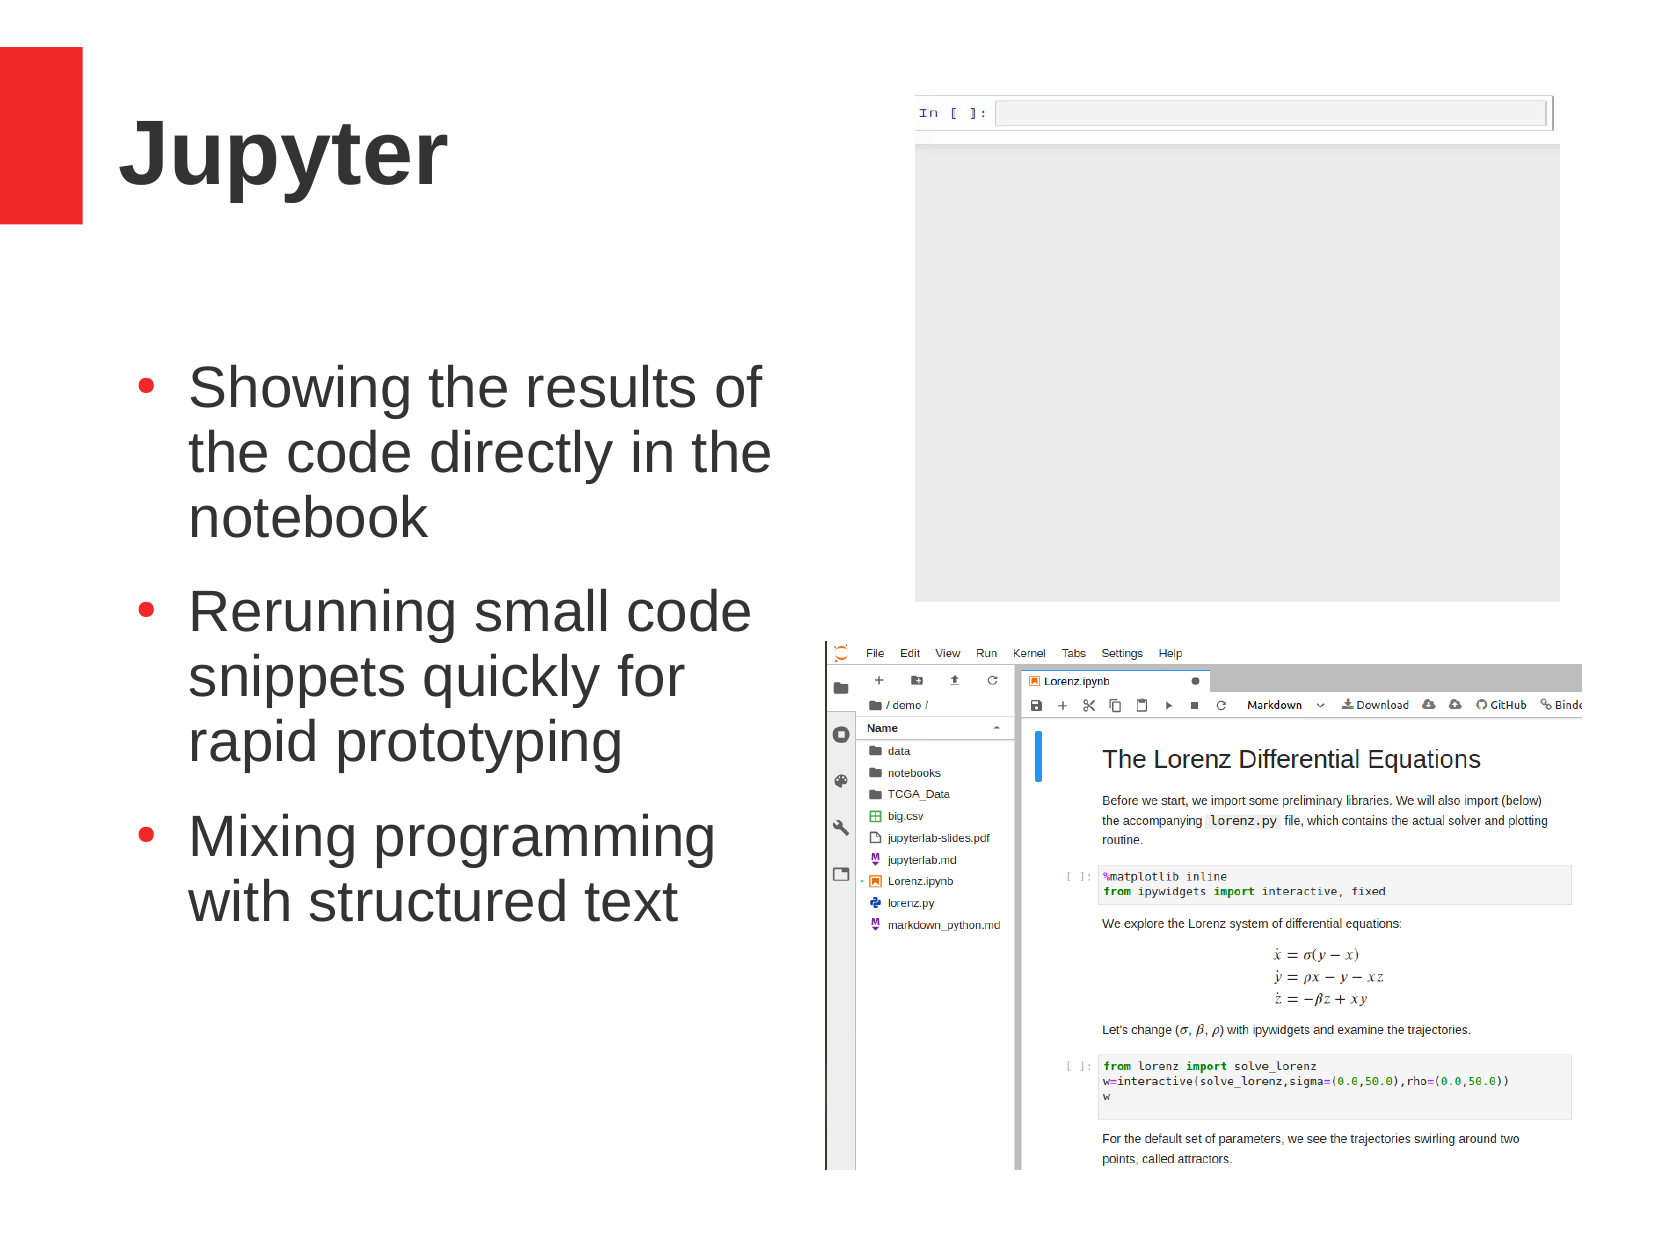

# Jupyter
Showing the results of the code directly in the notebook
Rerunning small code snippets quickly for rapid prototyping
Mixing programming with structured text
8